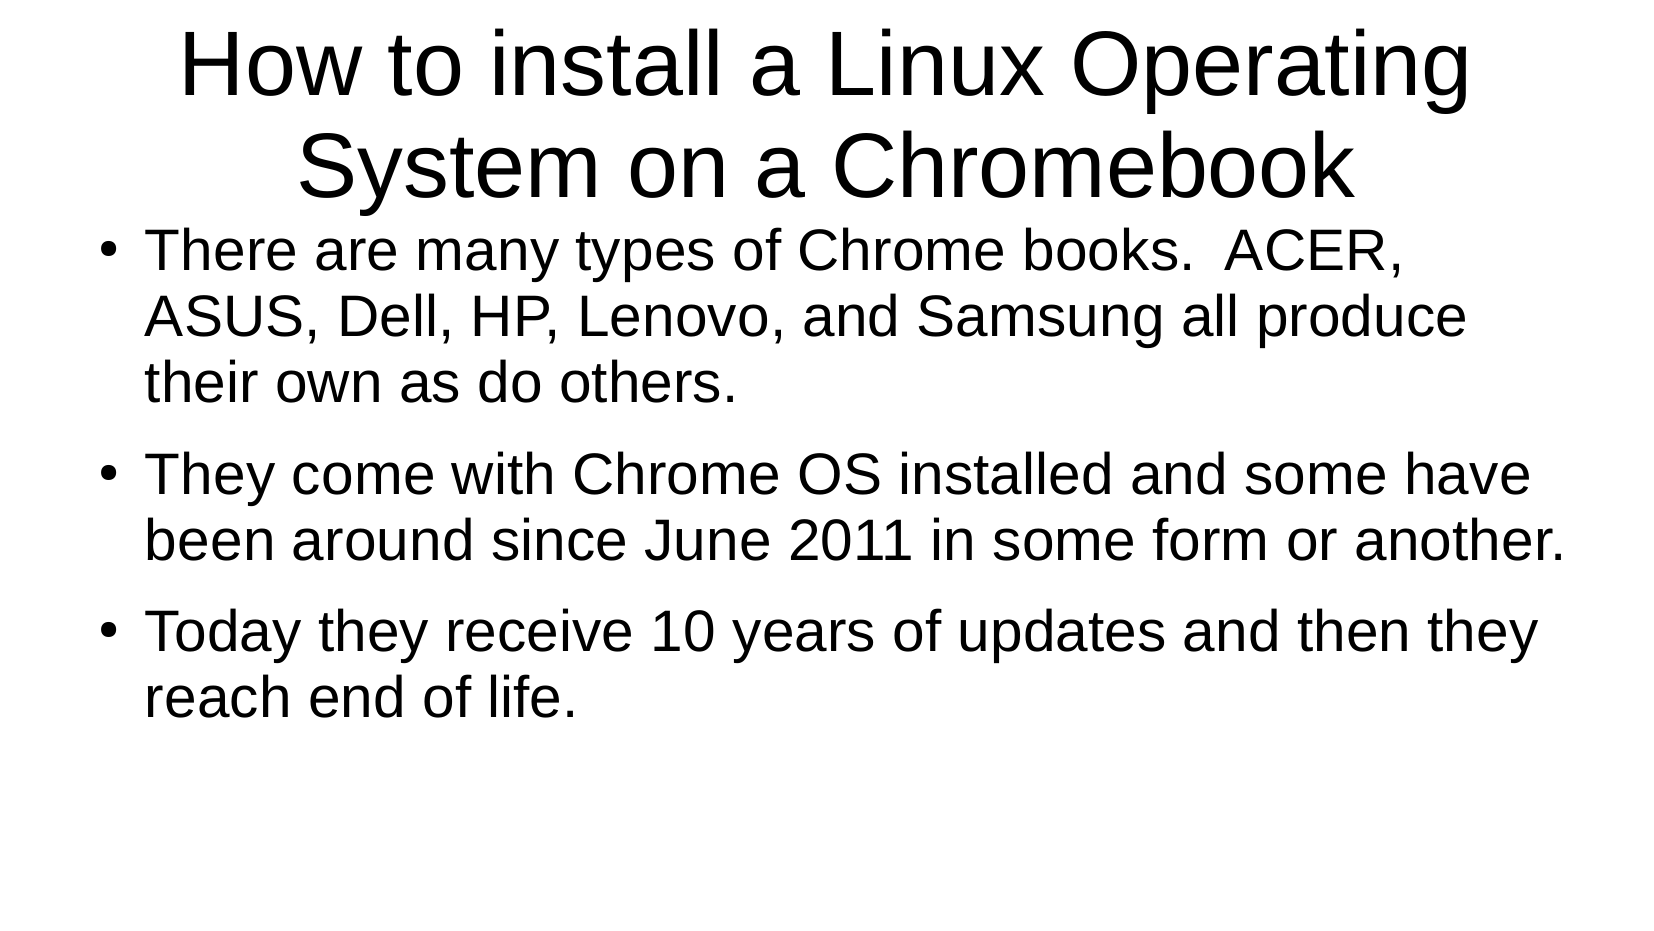

# How to install a Linux Operating System on a Chromebook
There are many types of Chrome books. ACER, ASUS, Dell, HP, Lenovo, and Samsung all produce their own as do others.
They come with Chrome OS installed and some have been around since June 2011 in some form or another.
Today they receive 10 years of updates and then they reach end of life.